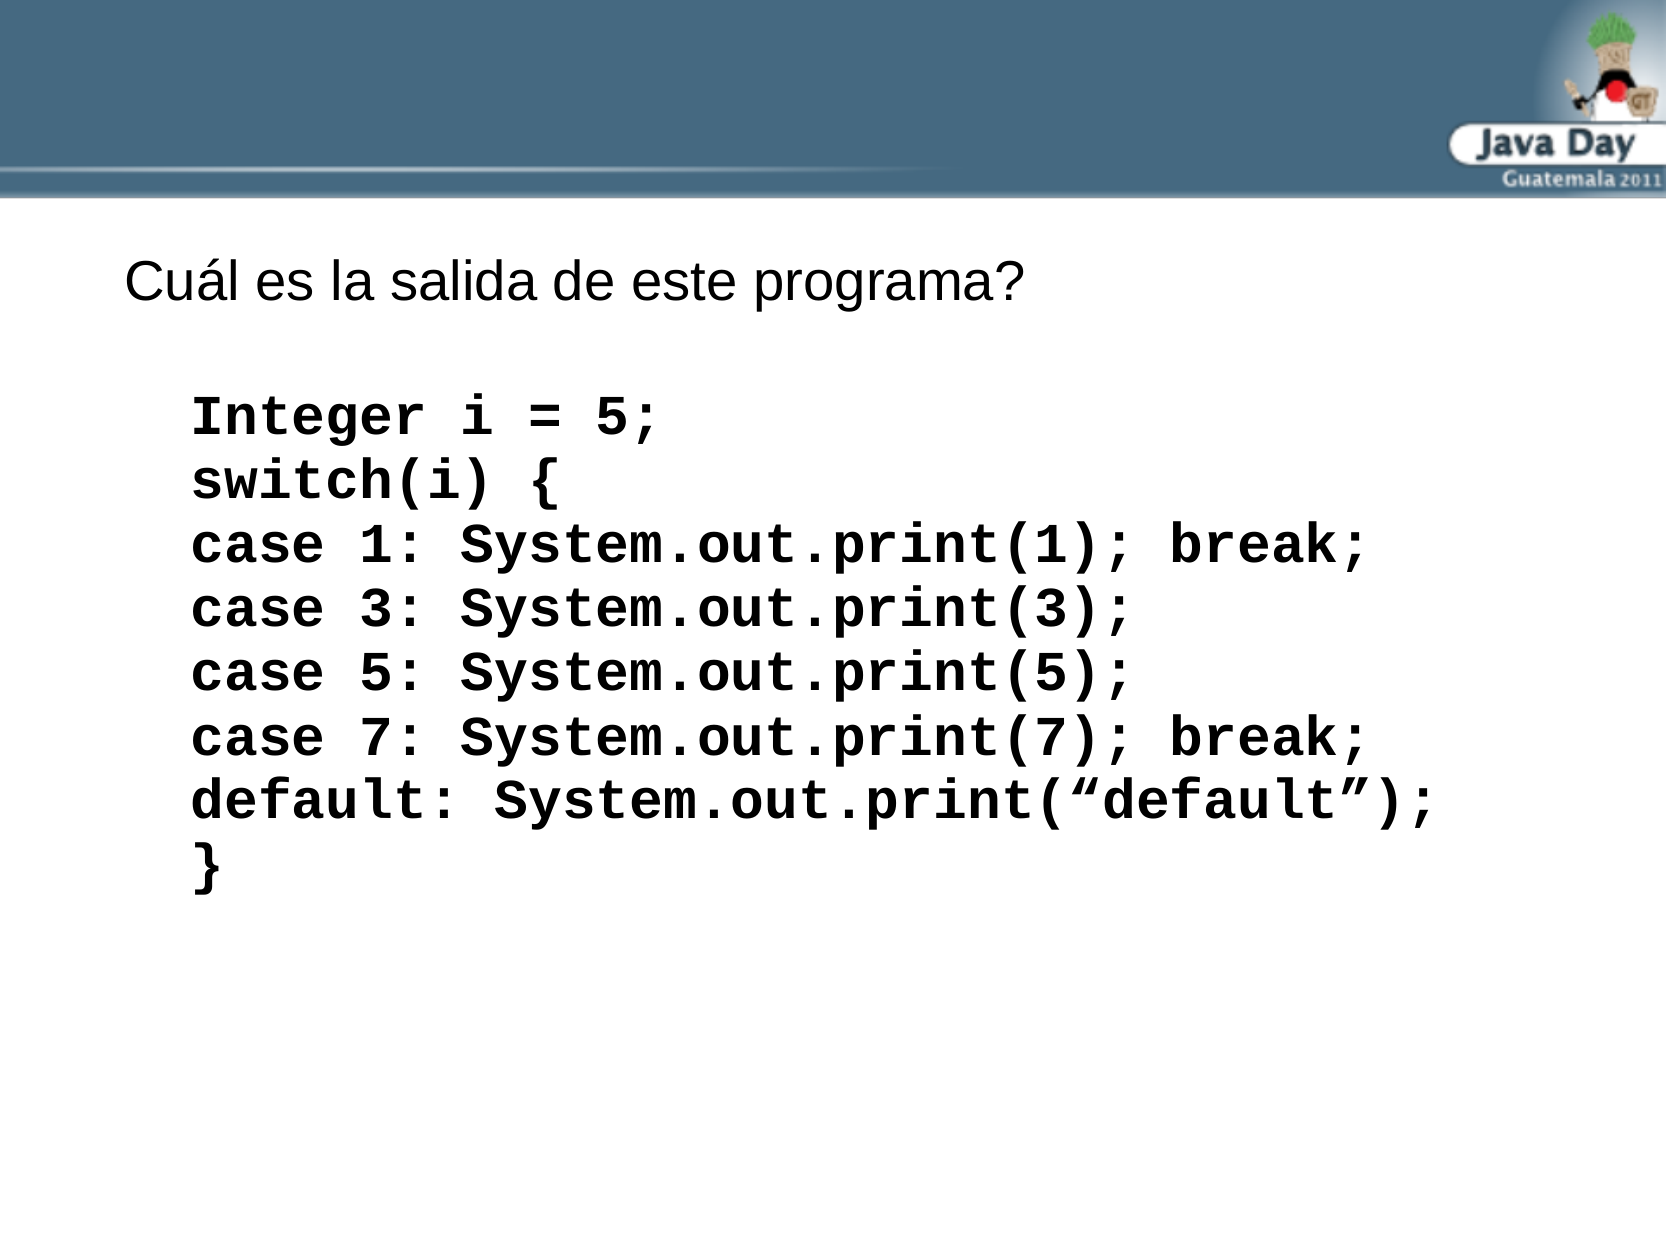

Cuál es la salida de este programa?
Integer i = 5;
switch(i) {
case 1: System.out.print(1); break;
case 3: System.out.print(3);
case 5: System.out.print(5);
case 7: System.out.print(7); break;
default: System.out.print(“default”);
}